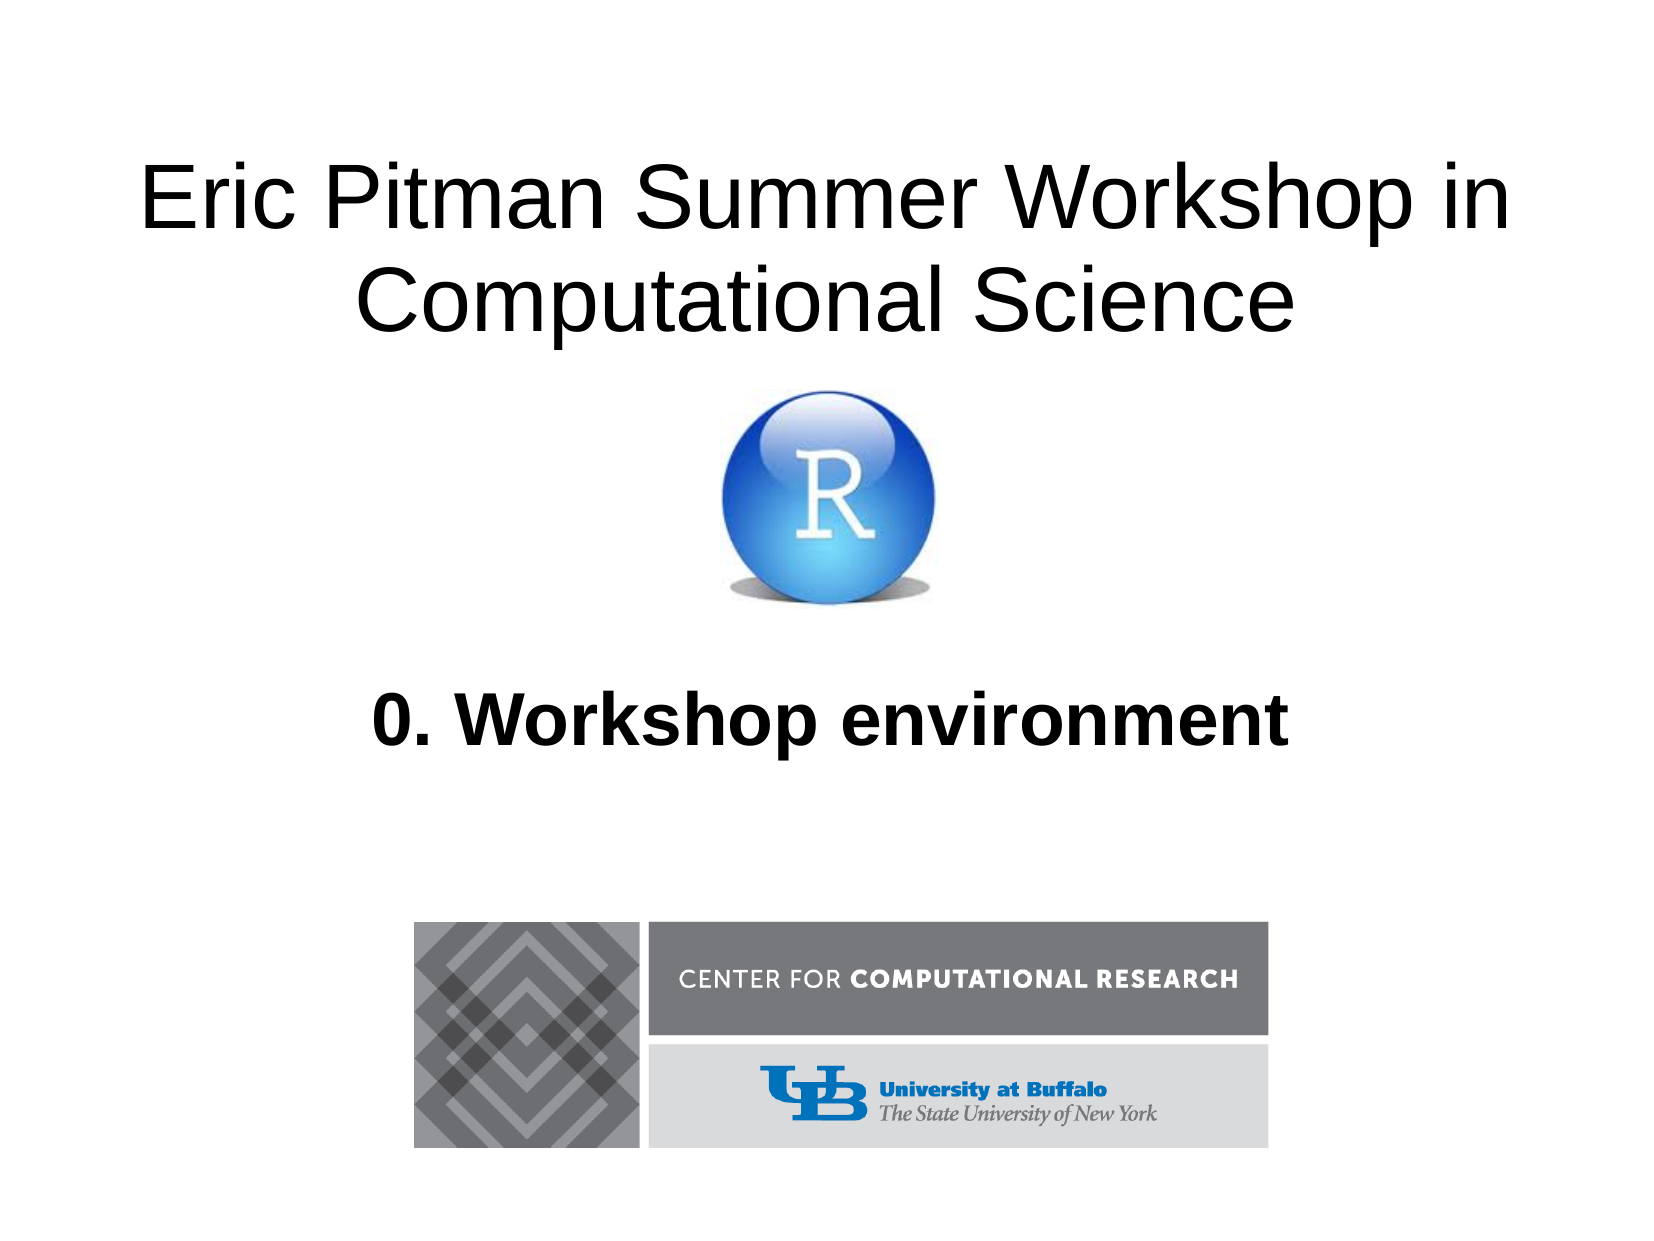

# Eric Pitman Summer Workshop in Computational Science
0. Workshop environment
Jeanette Sperhac